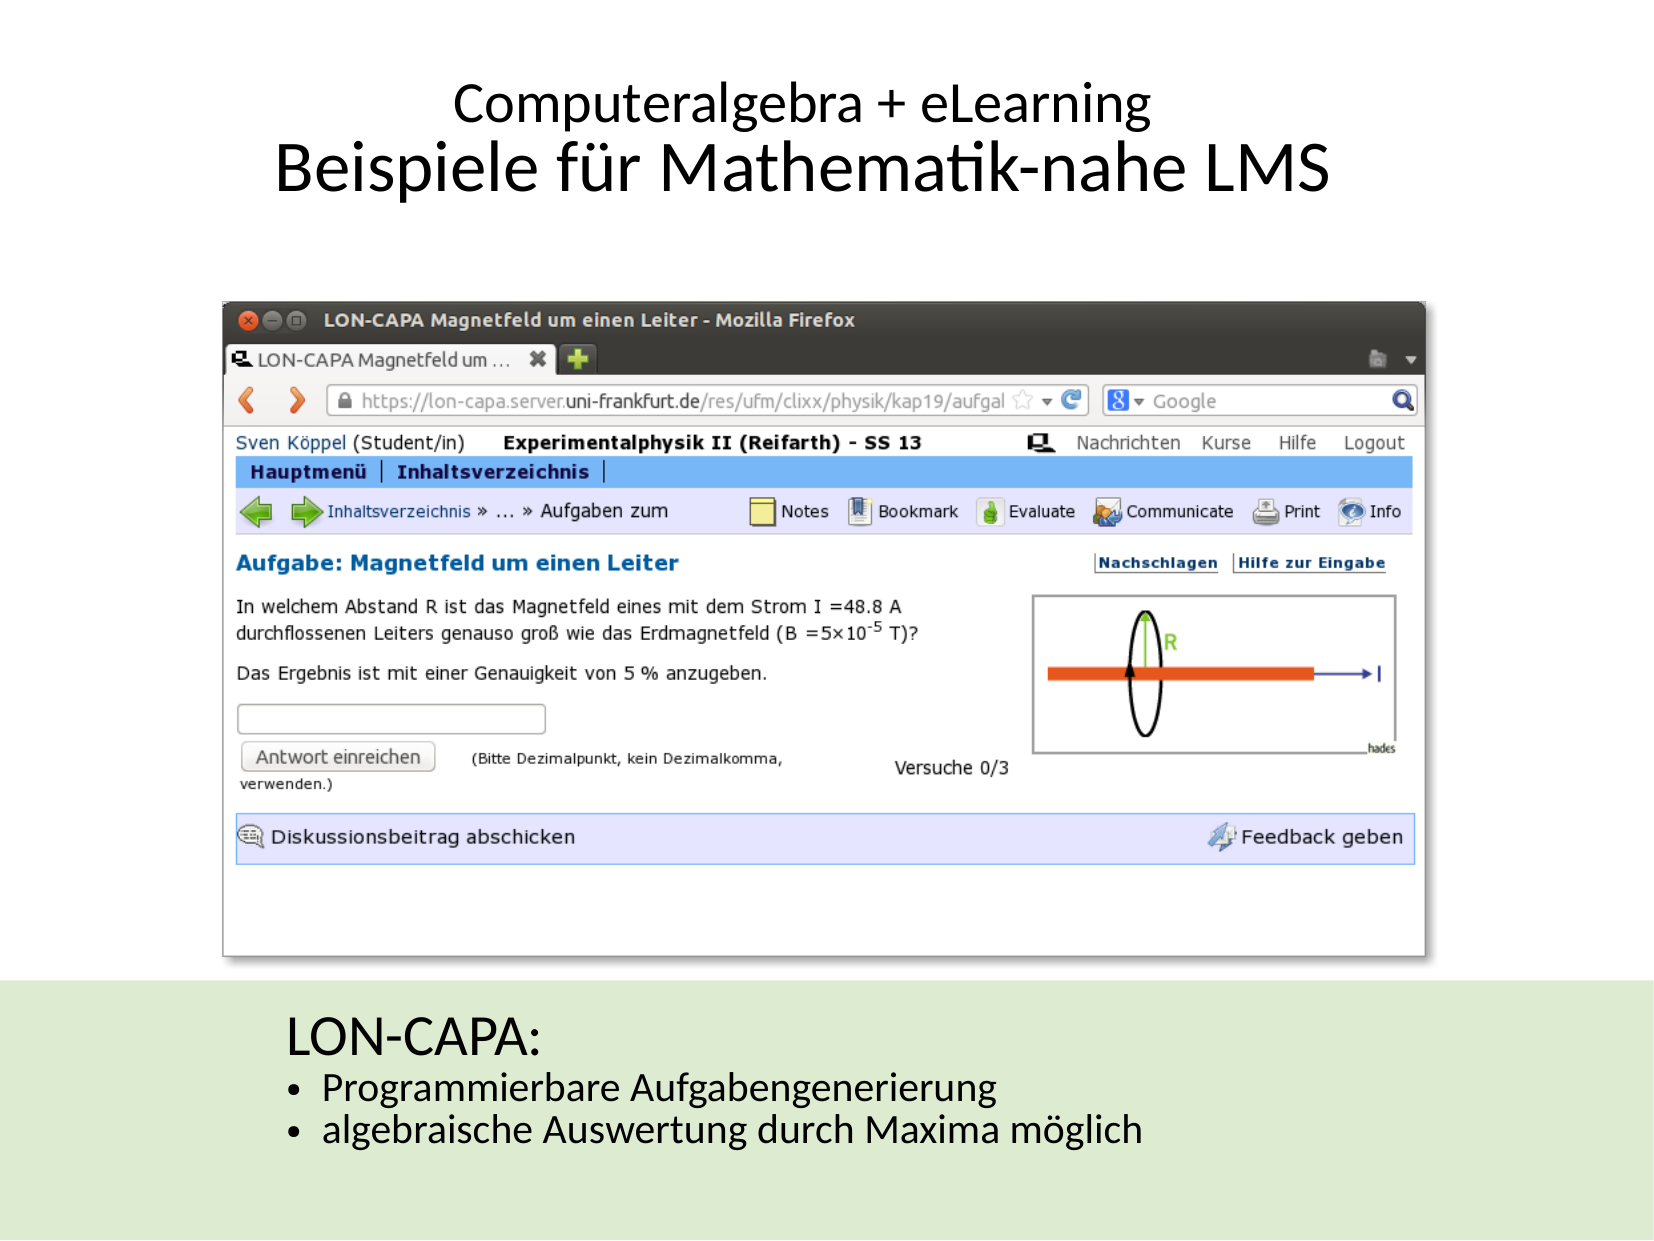

Computeralgebra + eLearning
Beispiele für Mathematik-nahe LMS
LON-CAPA:
Programmierbare Aufgabengenerierung
algebraische Auswertung durch Maxima möglich